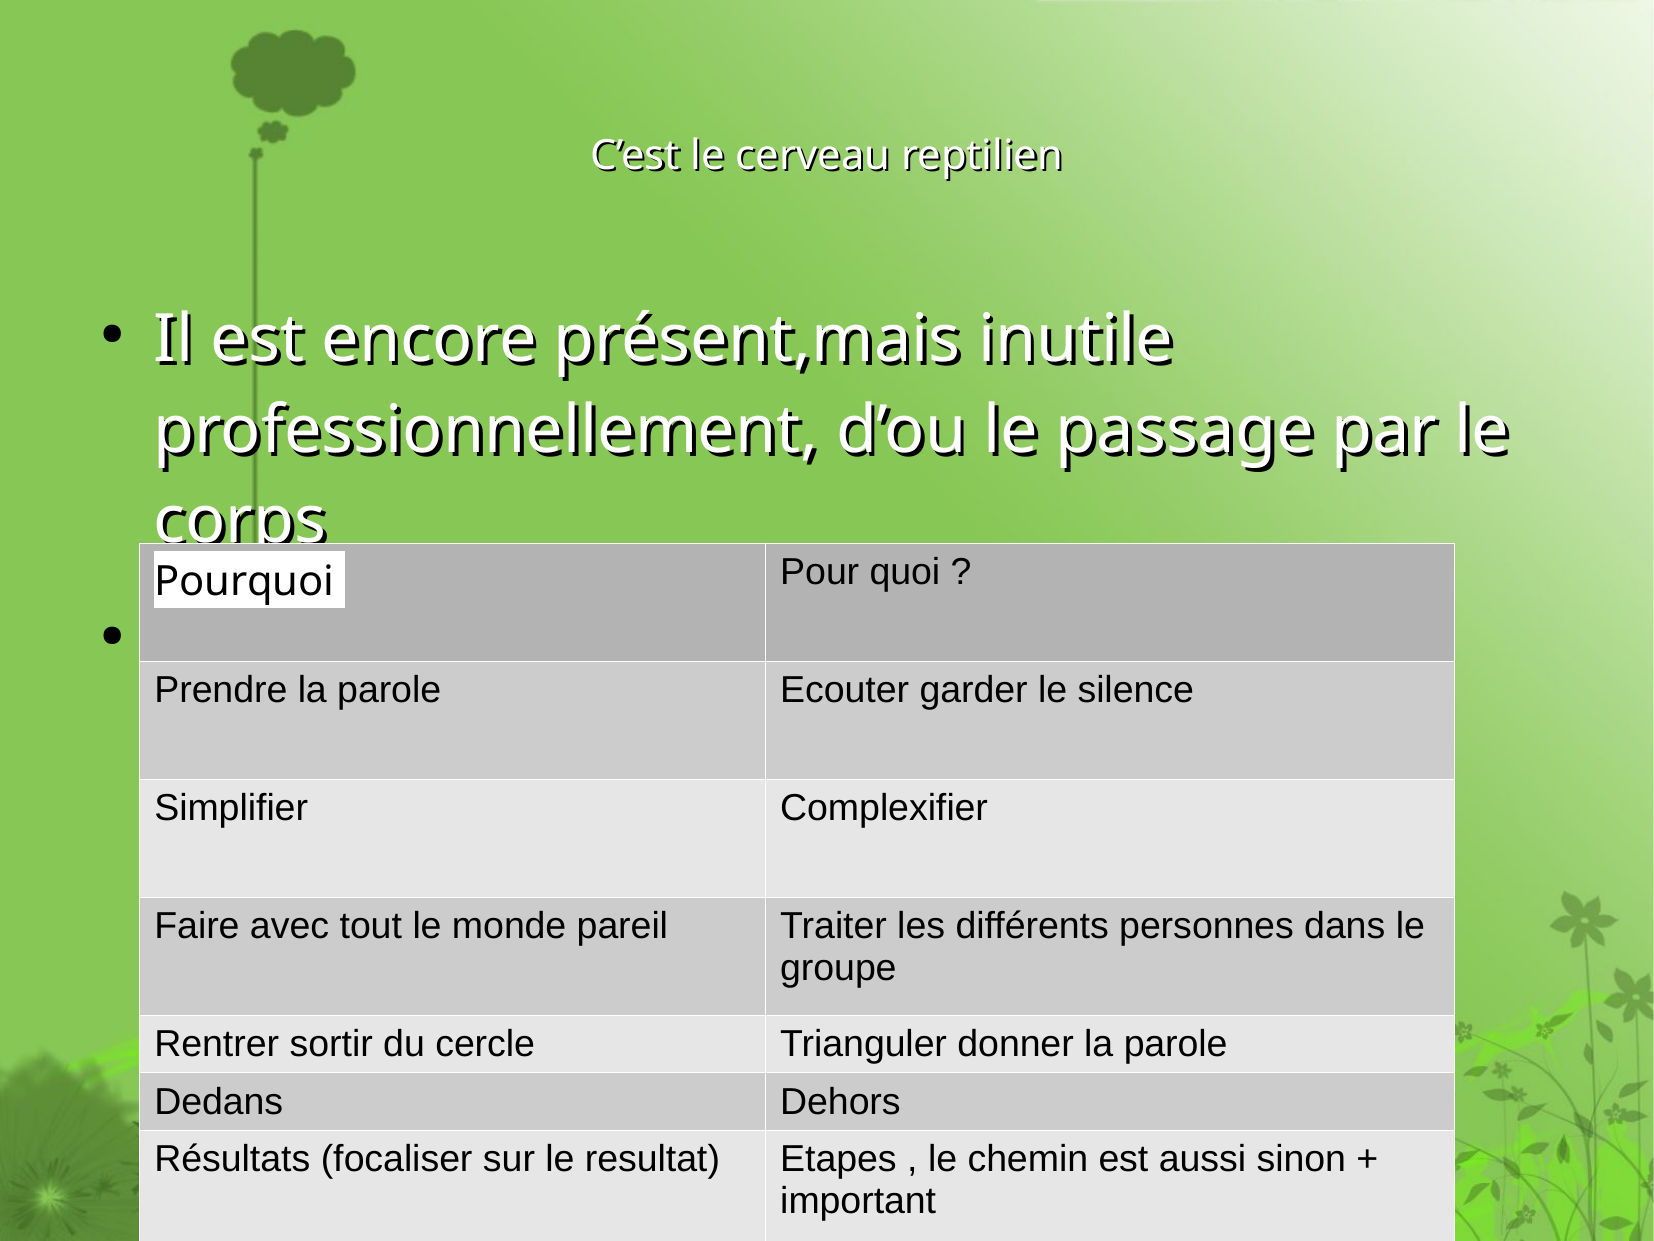

# C’est le cerveau reptilien
Il est encore présent,mais inutile professionnellement, d’ou le passage par le corps
| Pourquoi | Pour quoi ? |
| --- | --- |
| Prendre la parole | Ecouter garder le silence |
| Simplifier | Complexifier |
| Faire avec tout le monde pareil | Traiter les différents personnes dans le groupe |
| Rentrer sortir du cercle | Trianguler donner la parole |
| Dedans | Dehors |
| Résultats (focaliser sur le resultat) | Etapes , le chemin est aussi sinon + important |